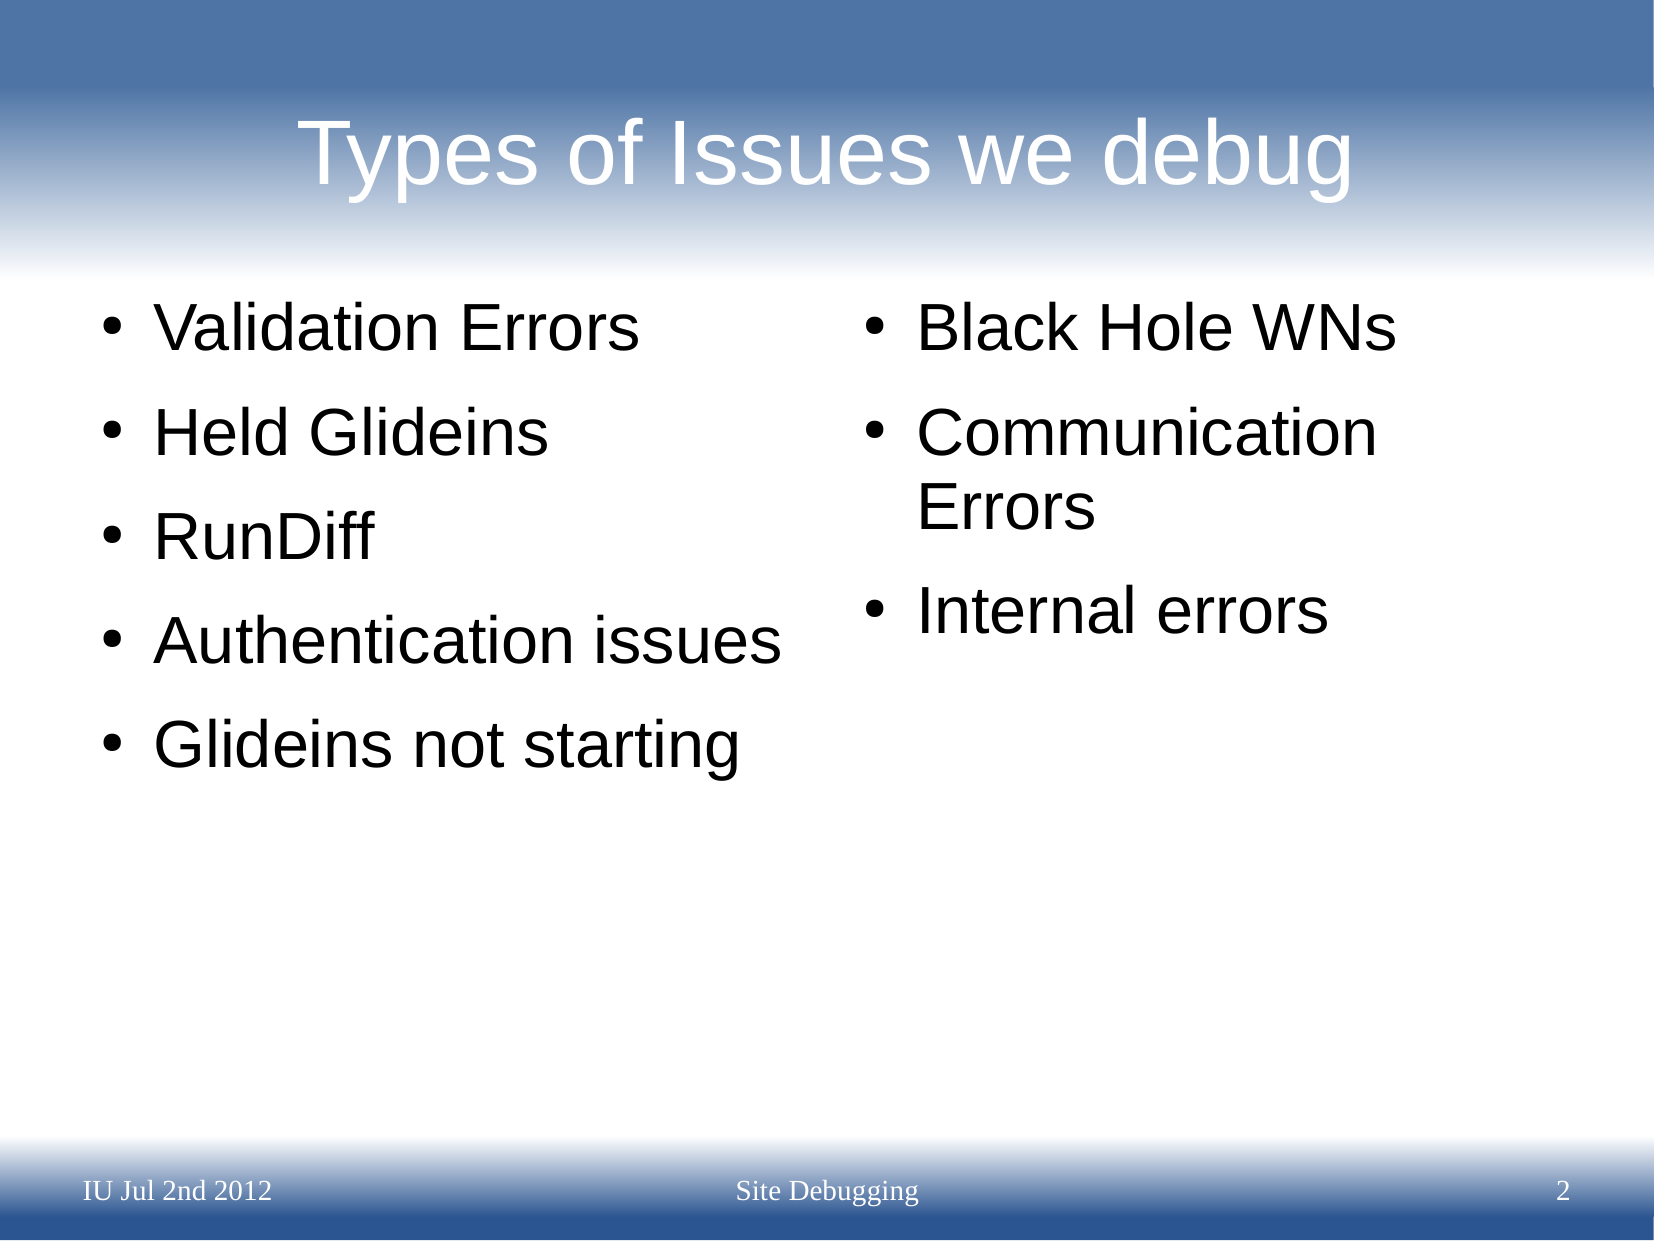

# Types of Issues we debug
Validation Errors
Held Glideins
RunDiff
Authentication issues
Glideins not starting
Black Hole WNs
Communication Errors
Internal errors
IU Jul 2nd 2012
Site Debugging
2